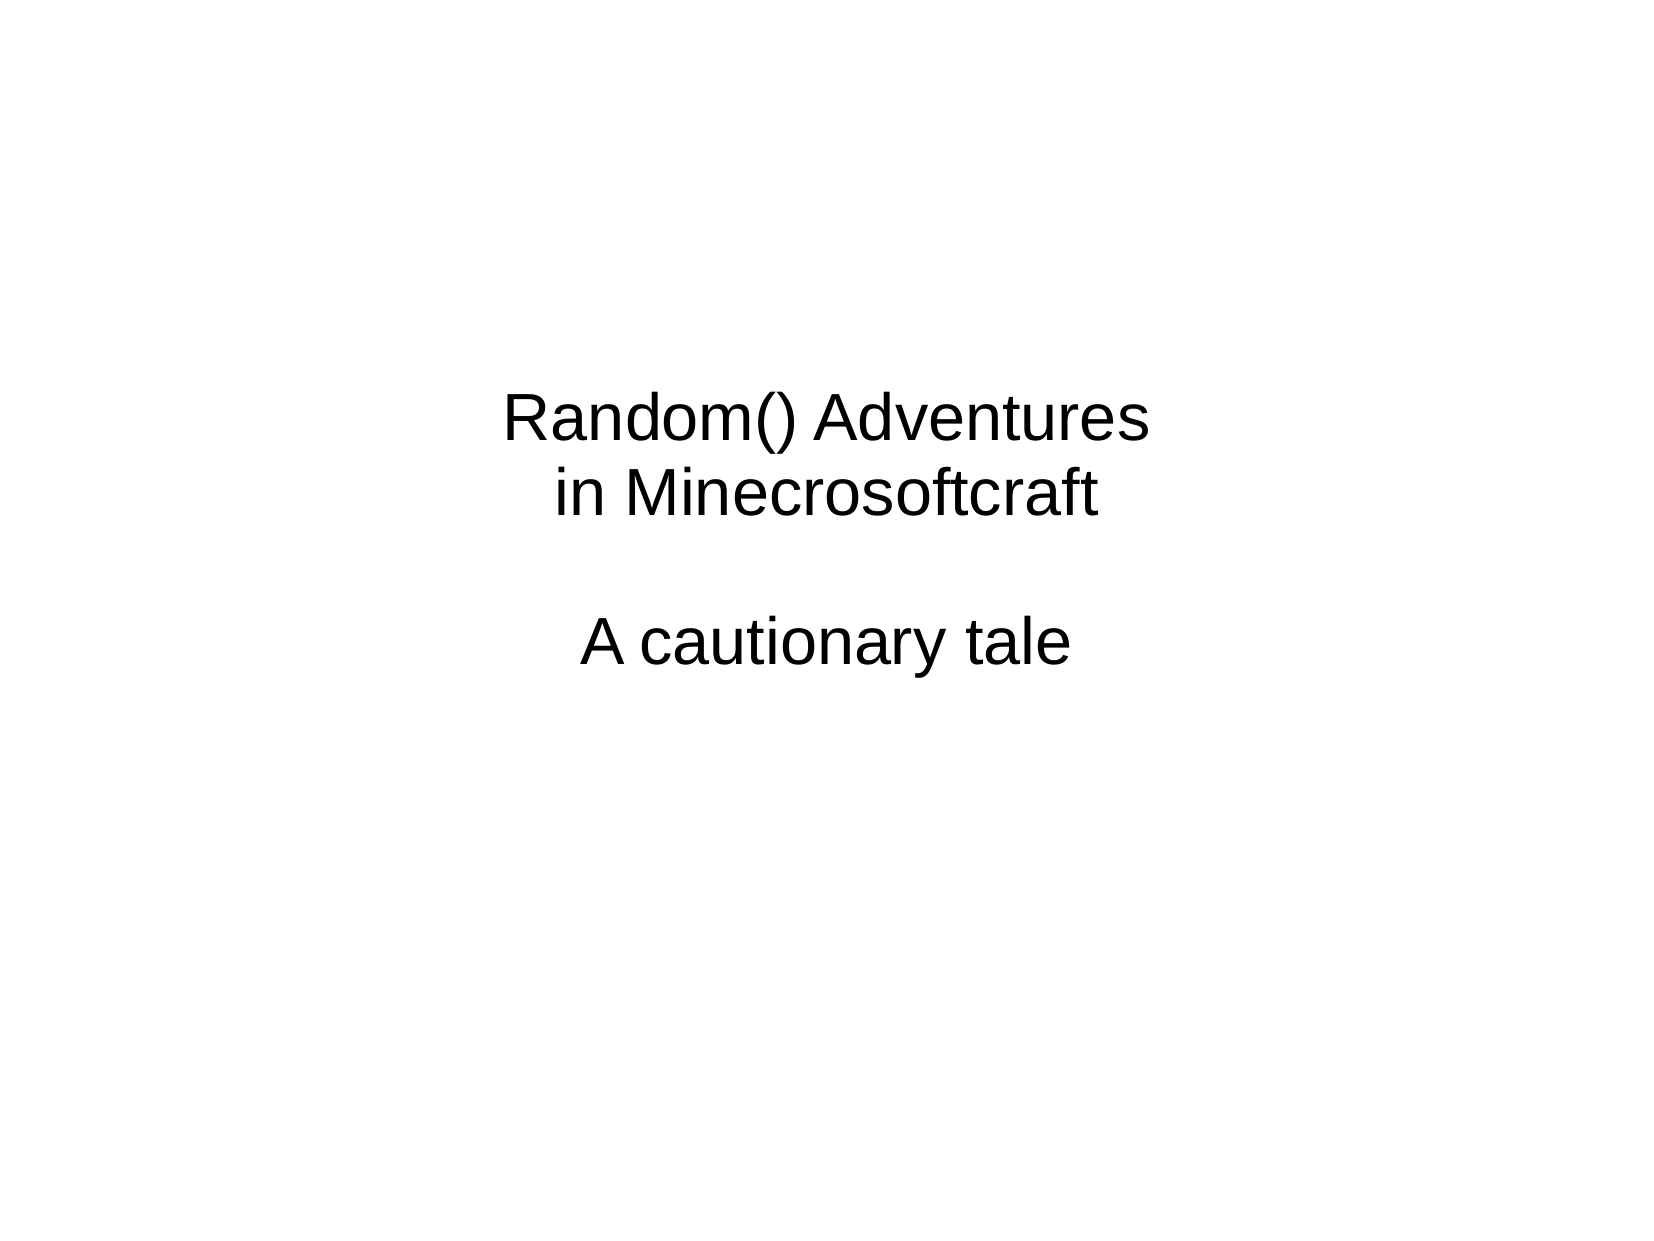

# Random() Adventures in Minecrosoftcraft
A cautionary tale